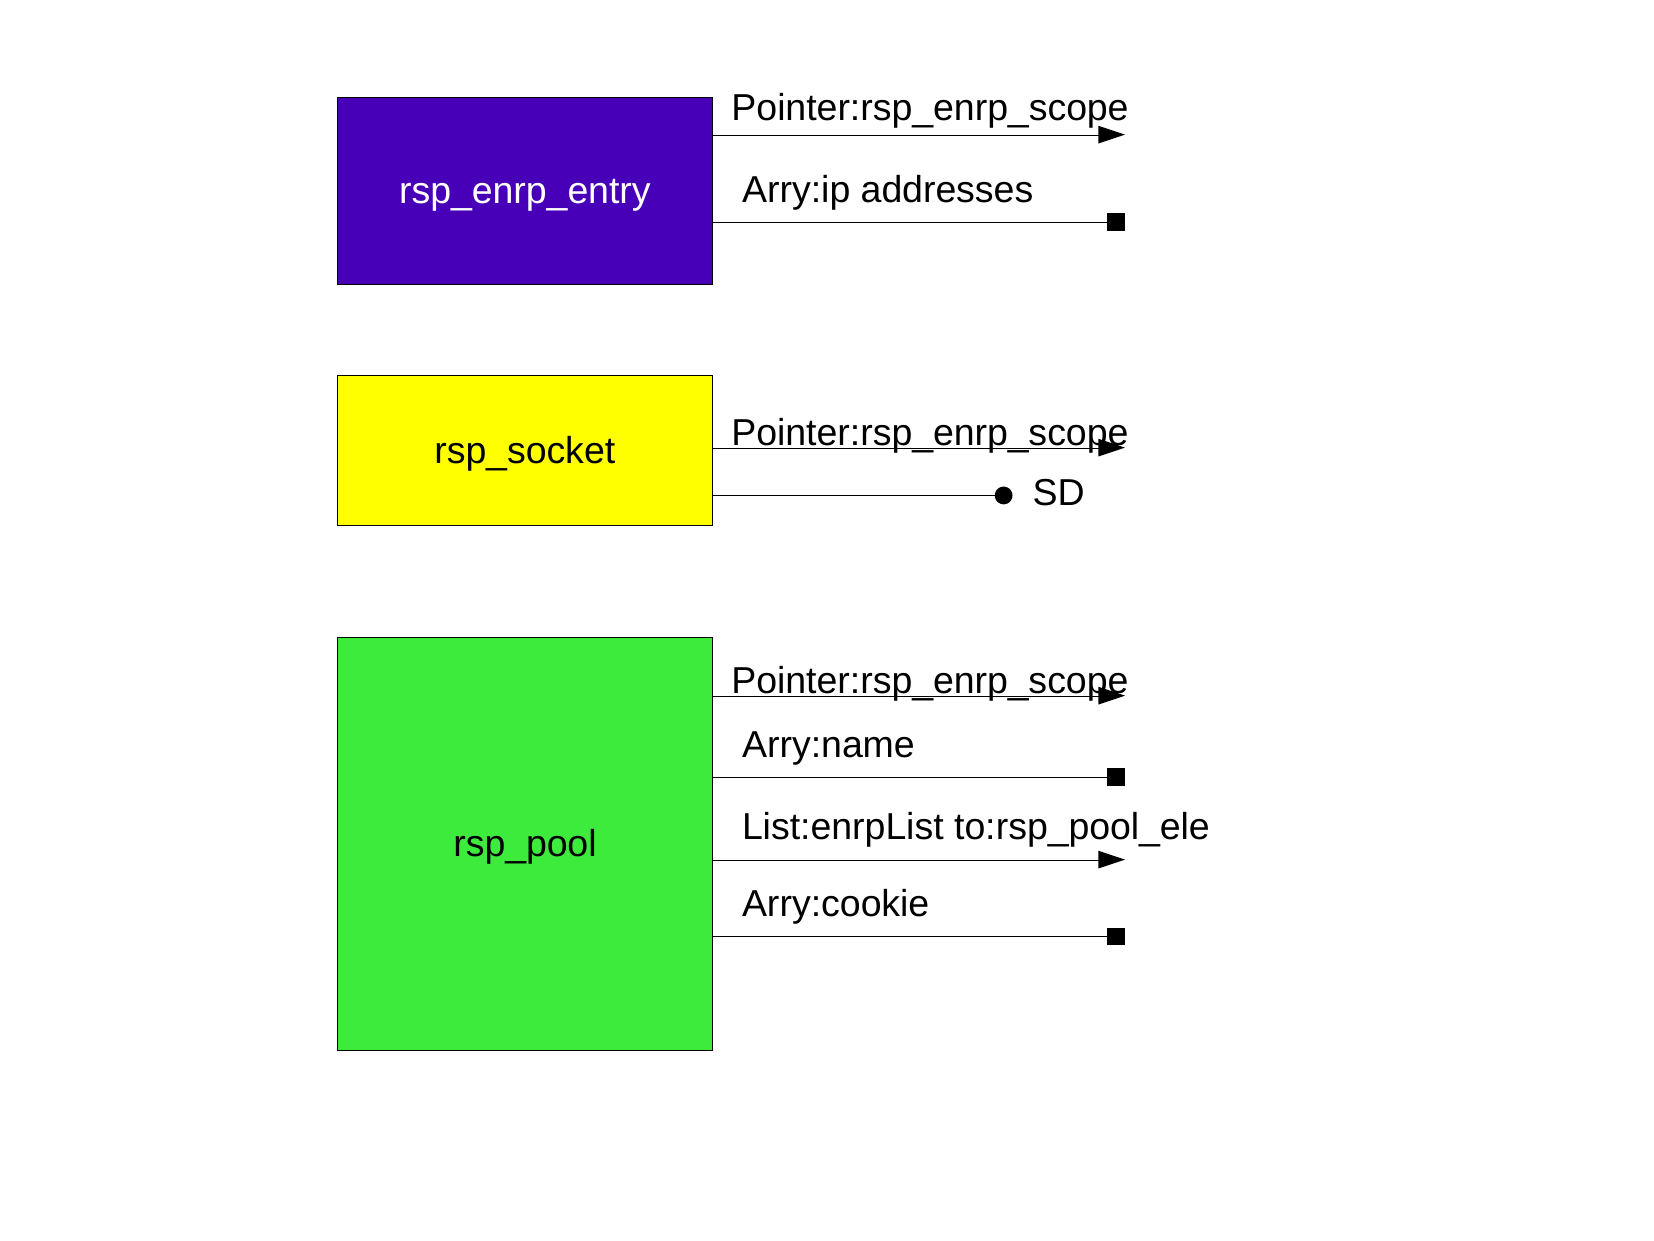

Pointer:rsp_enrp_scope
rsp_enrp_entry
Arry:ip addresses
rsp_socket
Pointer:rsp_enrp_scope
SD
rsp_pool
Pointer:rsp_enrp_scope
Arry:name
List:enrpList to:rsp_pool_ele
Arry:cookie